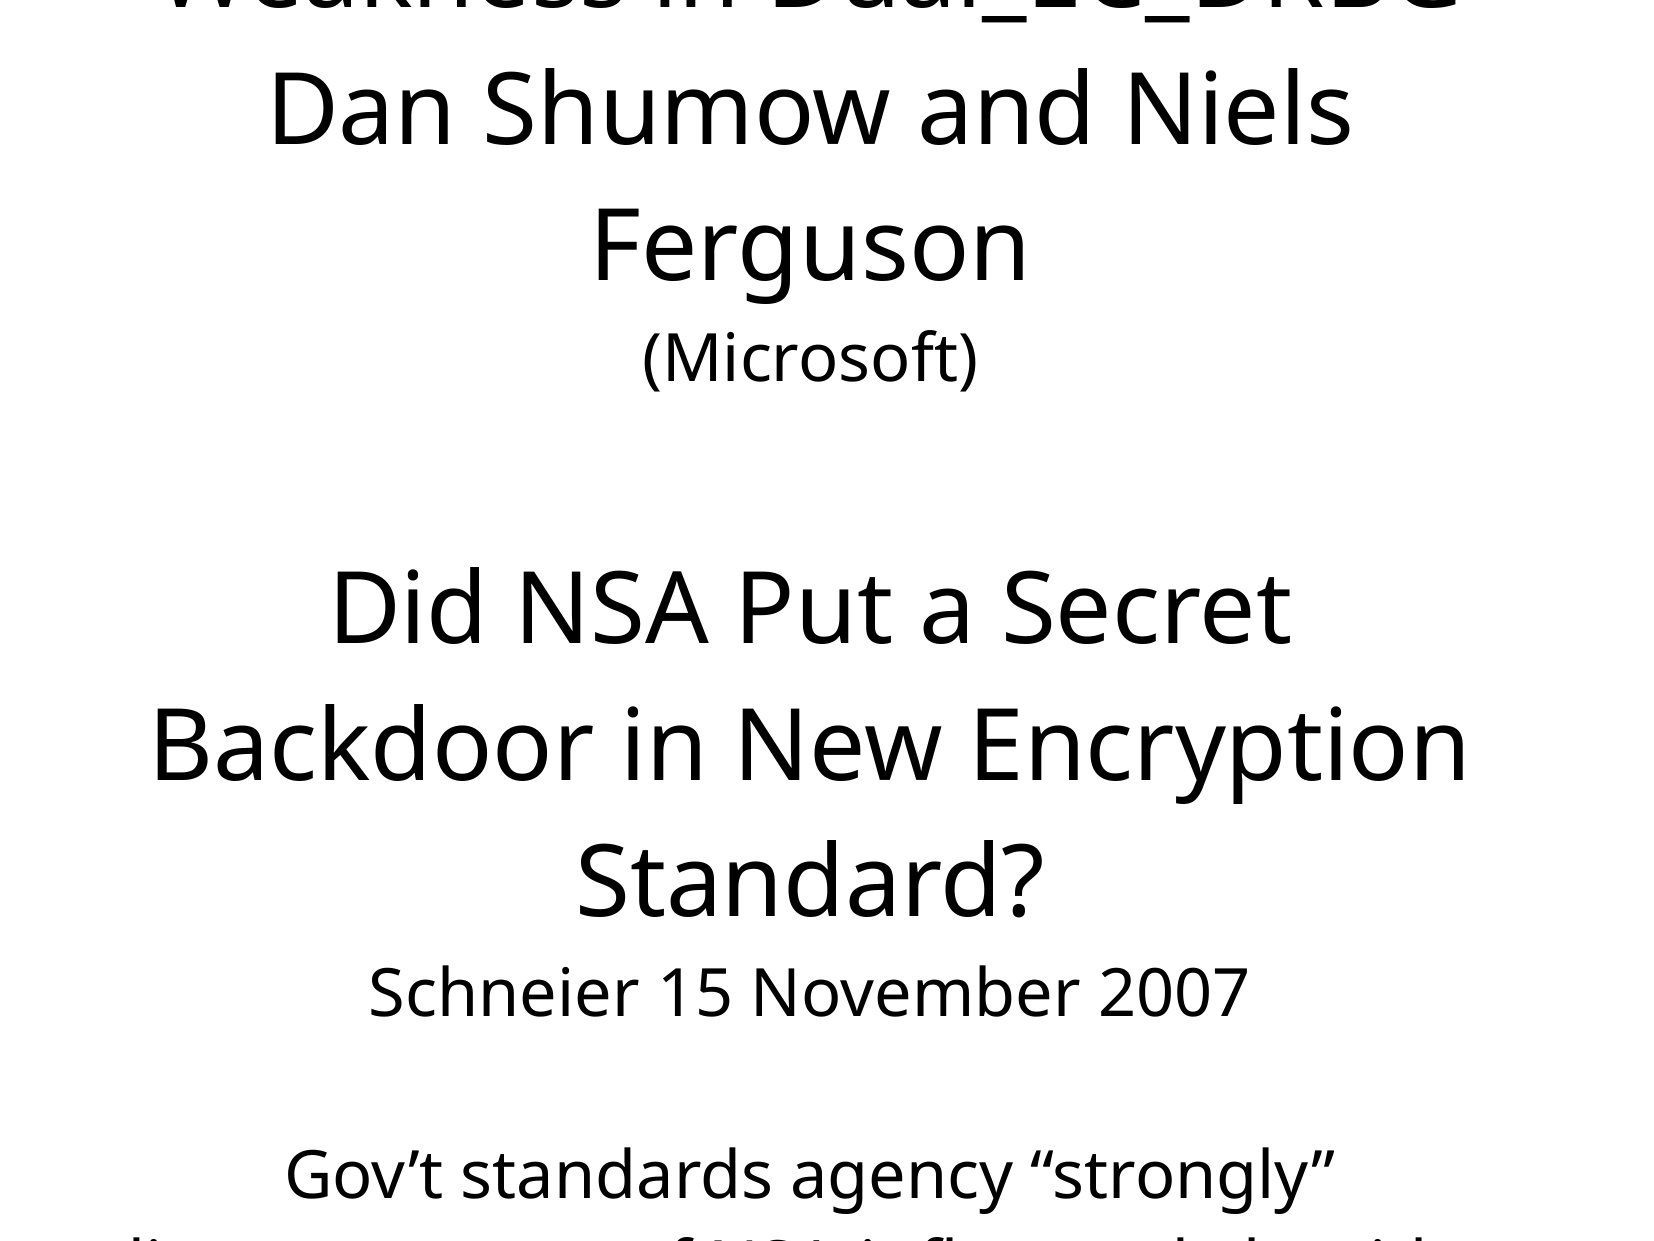

Weakness in Dual_EC_DRBG
Dan Shumow and Niels Ferguson
(Microsoft)
Did NSA Put a Secret Backdoor in New Encryption Standard?
Schneier 15 November 2007
Gov’t standards agency “strongly” discourages use of NSA-influenced algorithm
13 September 2013